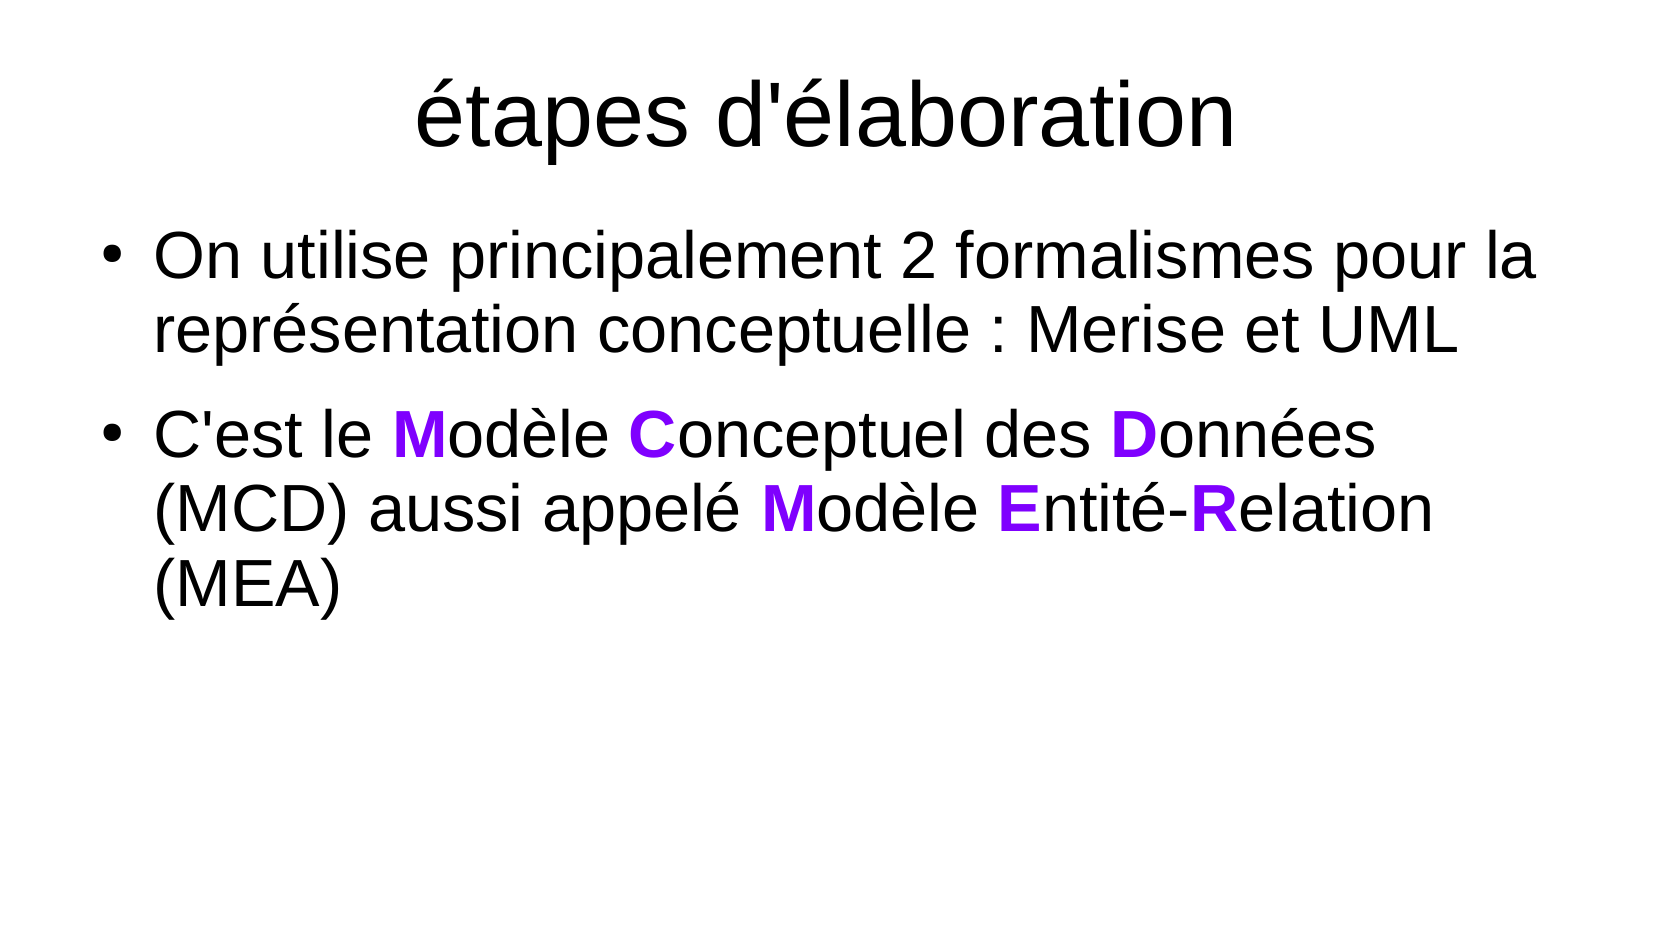

# étapes d'élaboration
On utilise principalement 2 formalismes pour la représentation conceptuelle : Merise et UML
C'est le Modèle Conceptuel des Données (MCD) aussi appelé Modèle Entité-Relation (MEA)